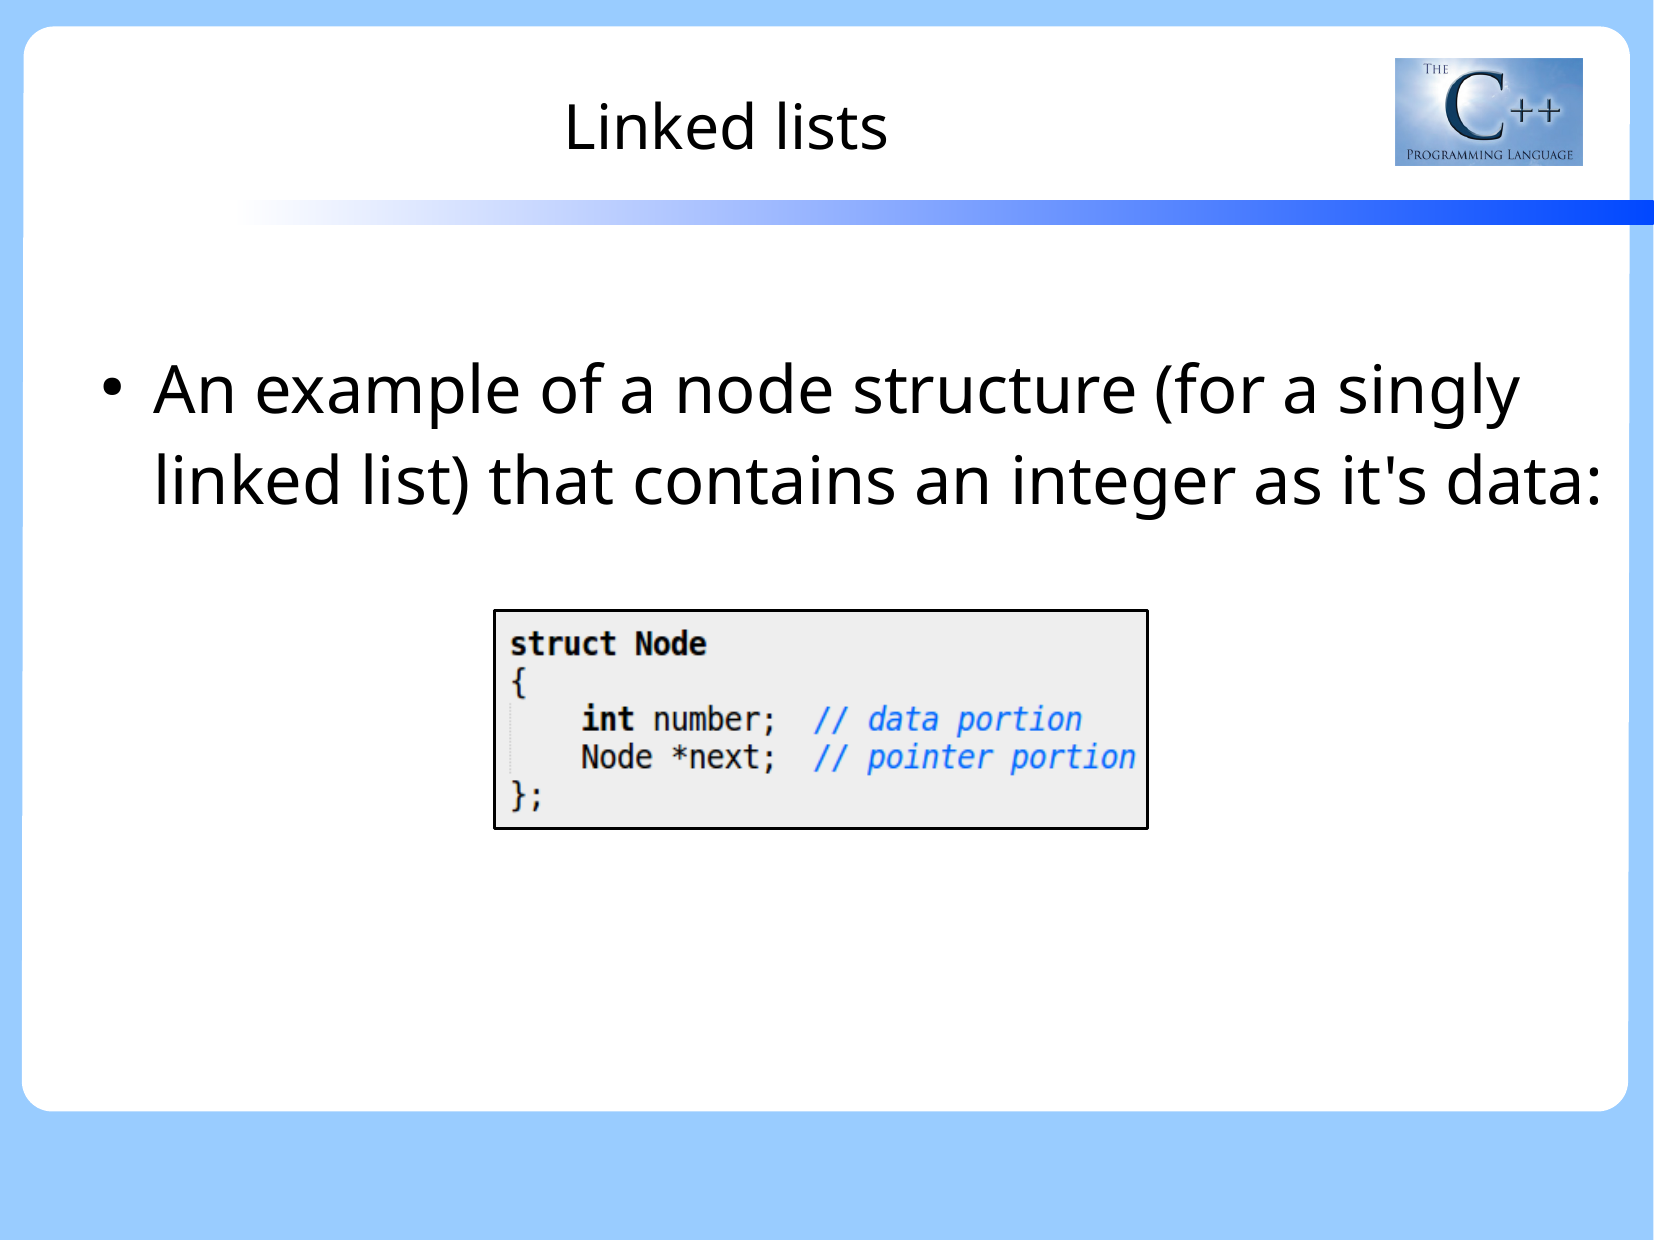

# Linked lists
An example of a node structure (for a singly linked list) that contains an integer as it's data: